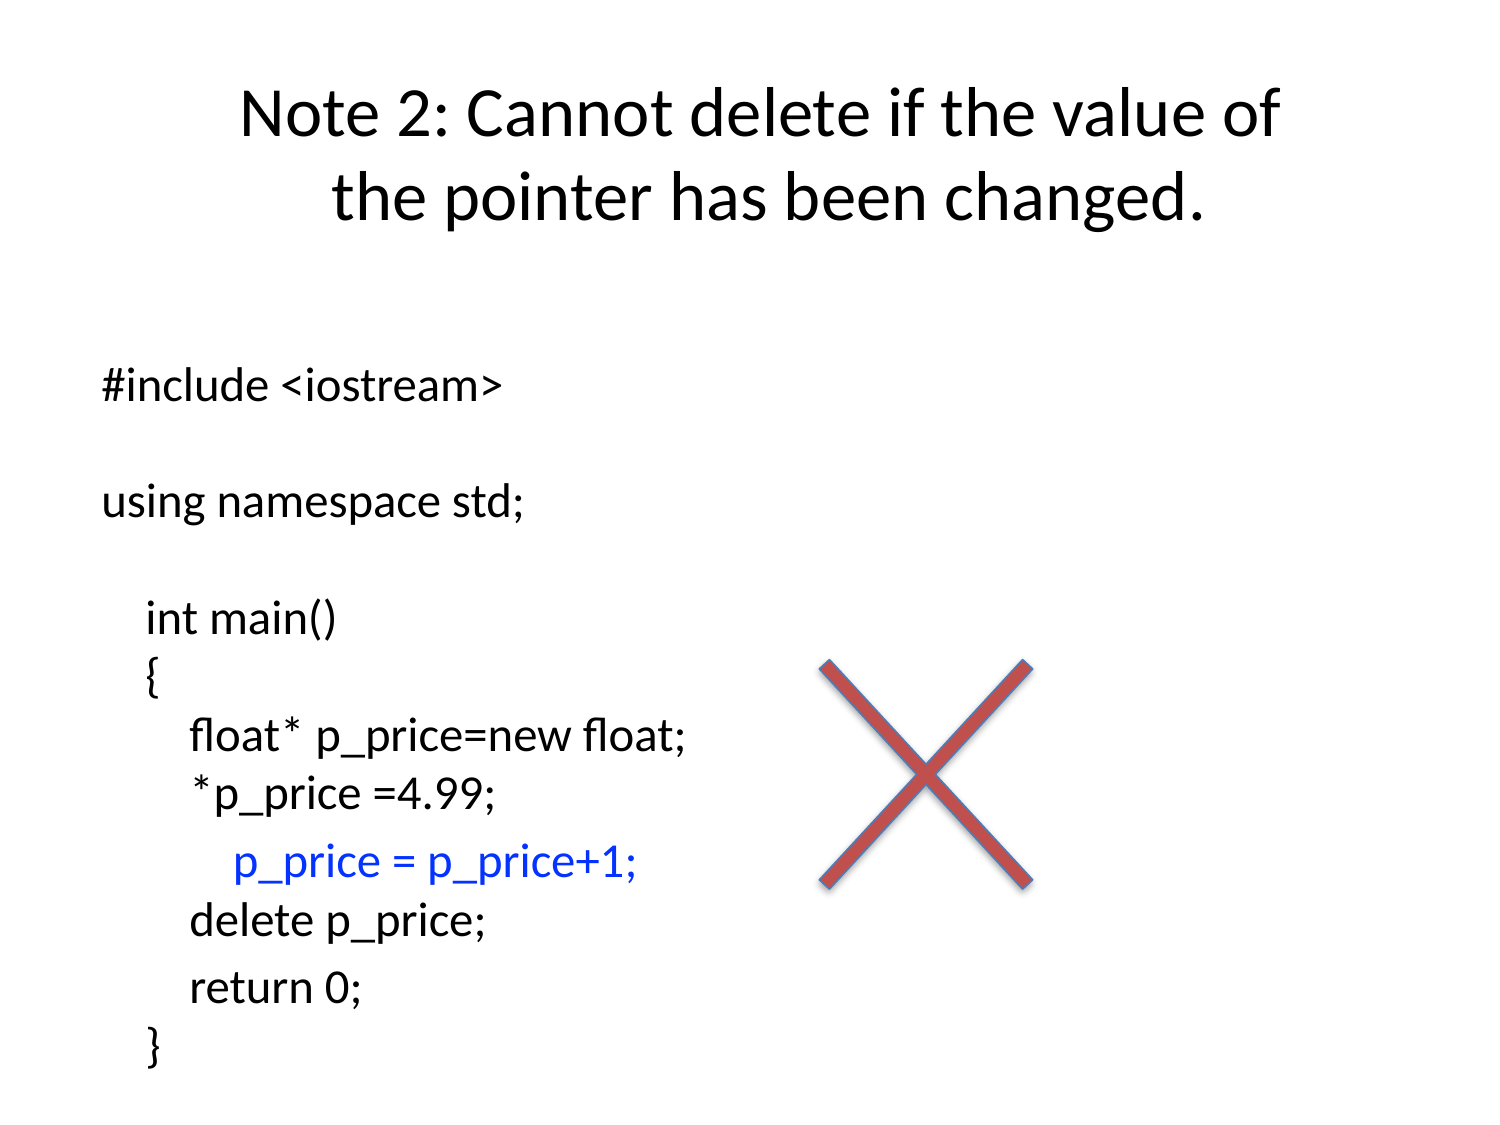

# Note 2: Cannot delete if the value of the pointer has been changed.
#include <iostream>
using namespace std;
 int main()
 {
 float* p_price=new float;
 *p_price =4.99;
	 p_price = p_price+1;
 delete p_price;
 return 0;
 }